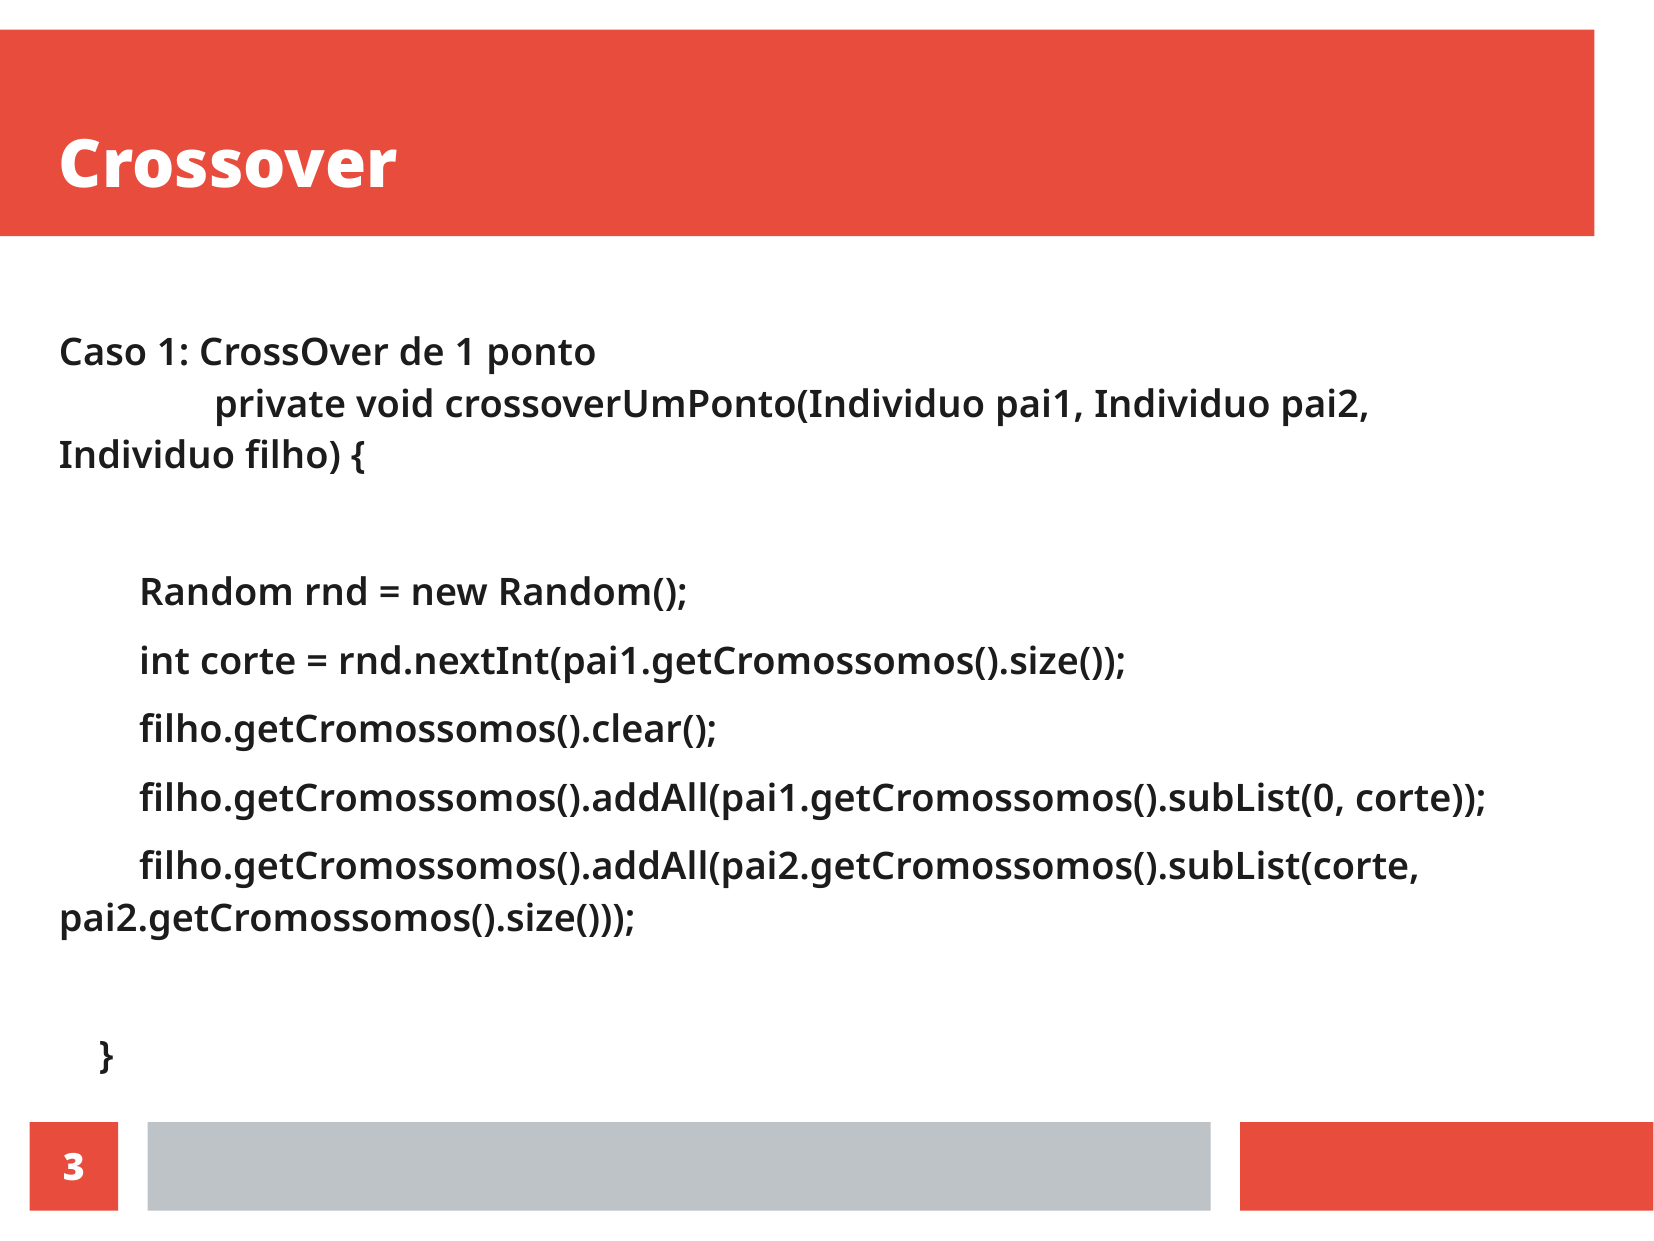

# Crossover
Caso 1: CrossOver de 1 ponto
			private void crossoverUmPonto(Individuo pai1, Individuo pai2, 		Individuo filho) {
 Random rnd = new Random();
 int corte = rnd.nextInt(pai1.getCromossomos().size());
 filho.getCromossomos().clear();
 filho.getCromossomos().addAll(pai1.getCromossomos().subList(0, corte));
 filho.getCromossomos().addAll(pai2.getCromossomos().subList(corte, pai2.getCromossomos().size()));
 }
3